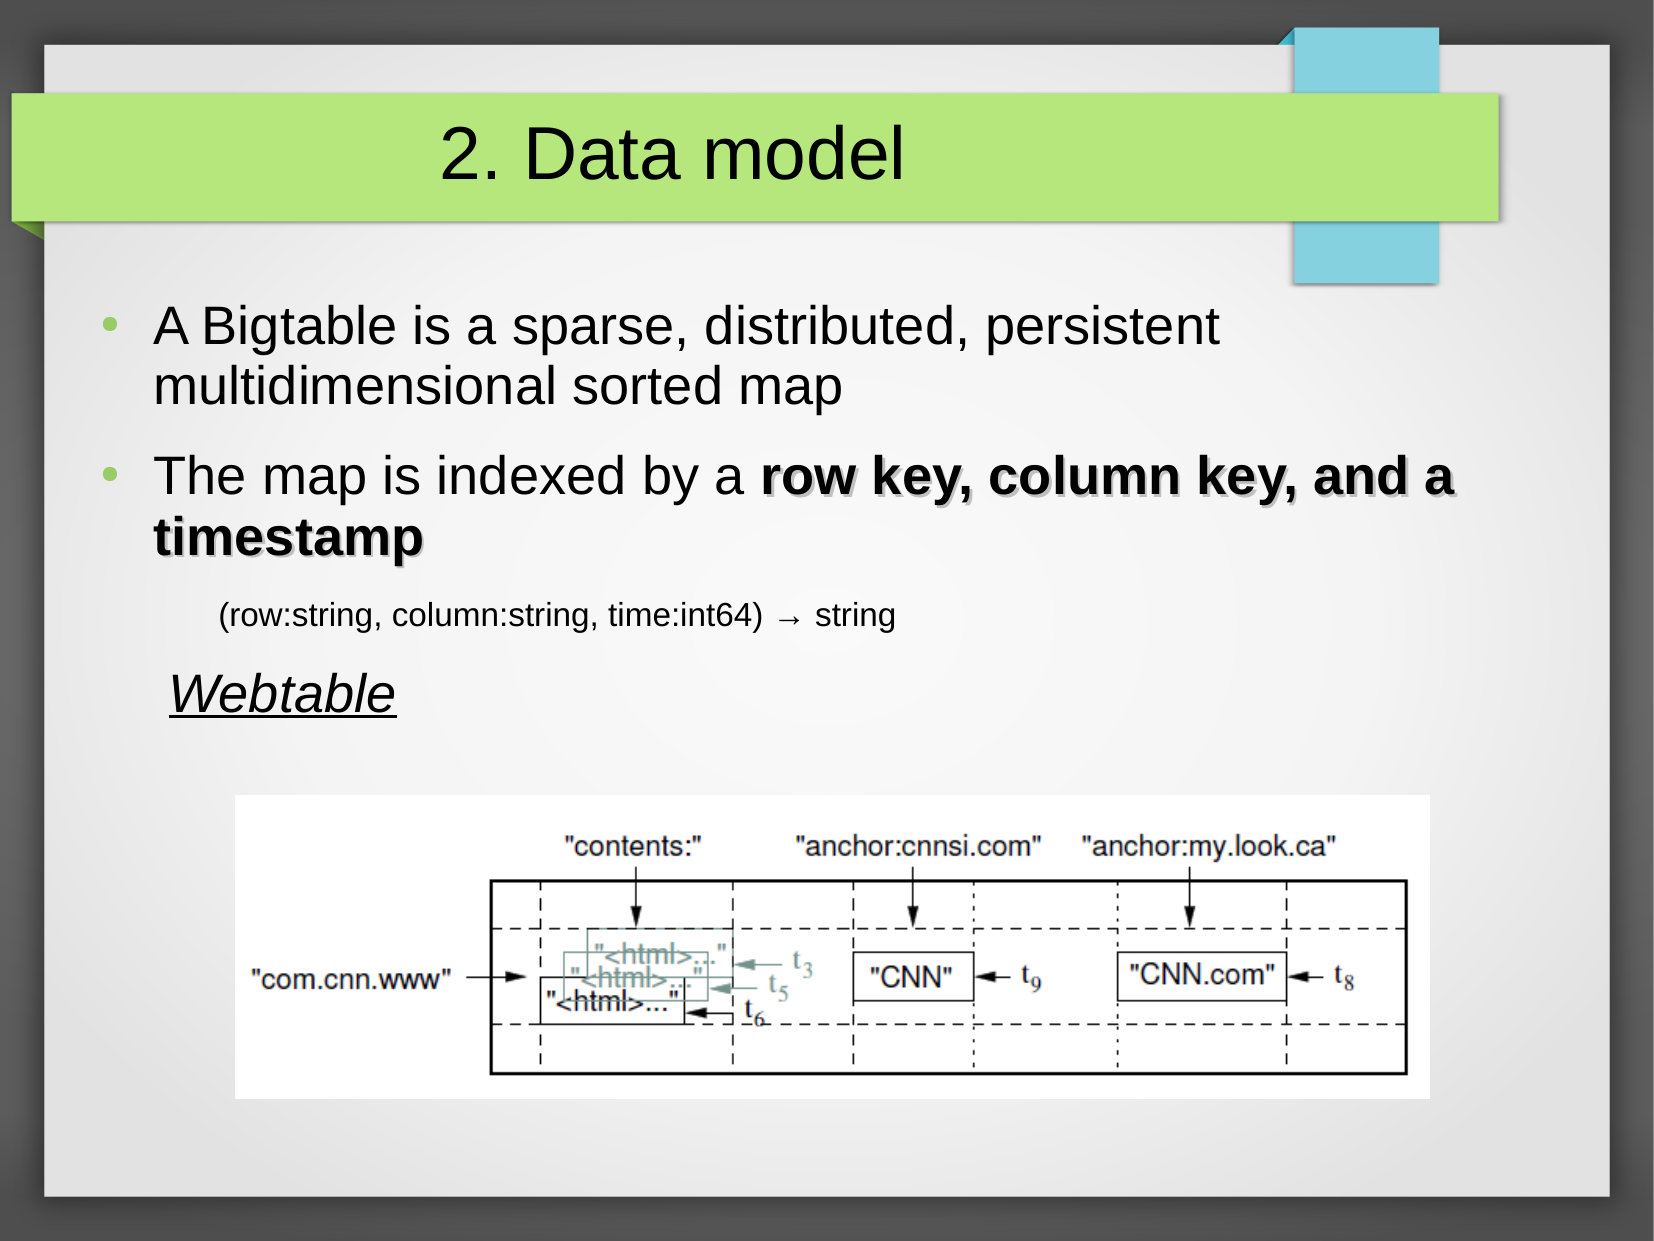

# 2. Data model
A Bigtable is a sparse, distributed, persistent multidimensional sorted map
The map is indexed by a row key, column key, and a timestamp
 (row:string, column:string, time:int64) → string
 Webtable